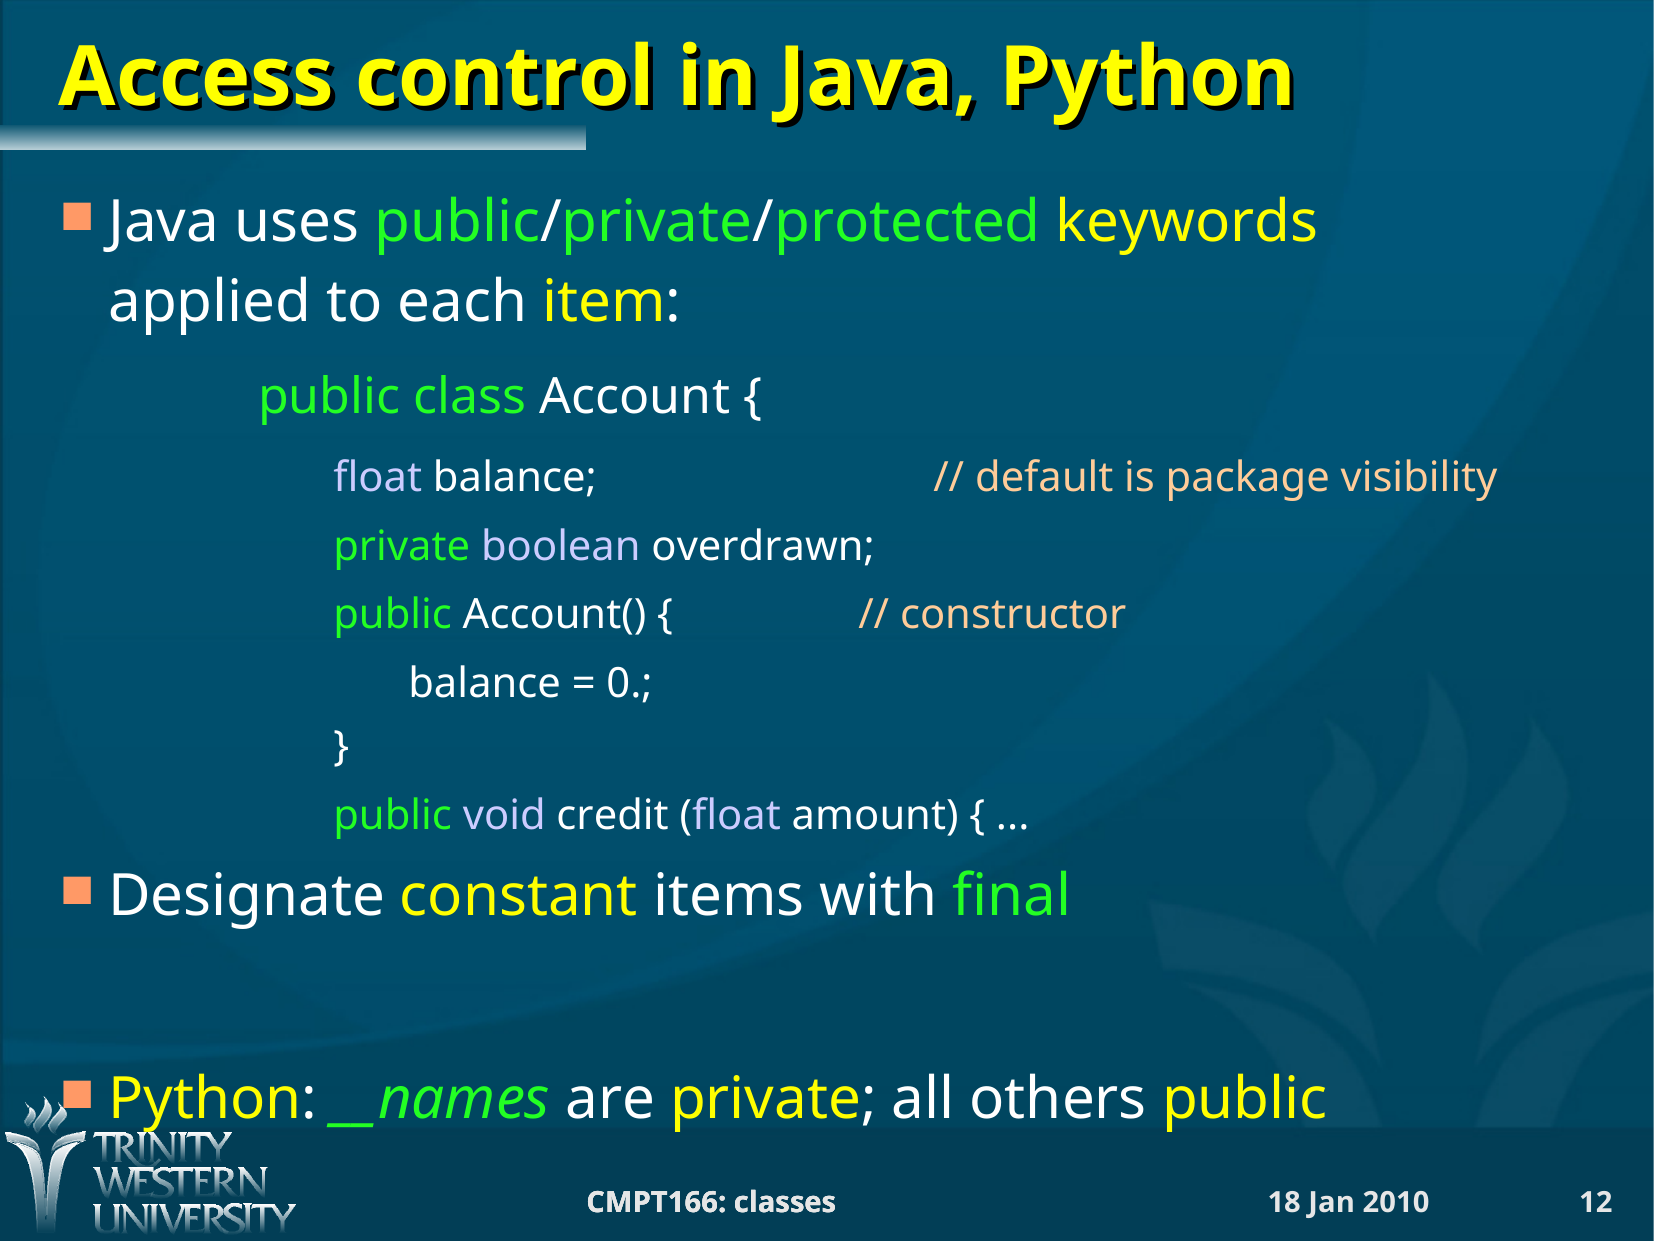

# Access control in Java, Python
Java uses public/private/protected keywords
applied to each item:
public class Account {
float balance;					// default is package visibility
private boolean overdrawn;
public Account() {			// constructor
balance = 0.;
}
public void credit (float amount) { ...
Designate constant items with final
Python: __names are private; all others public
CMPT166: classes
18 Jan 2010
12